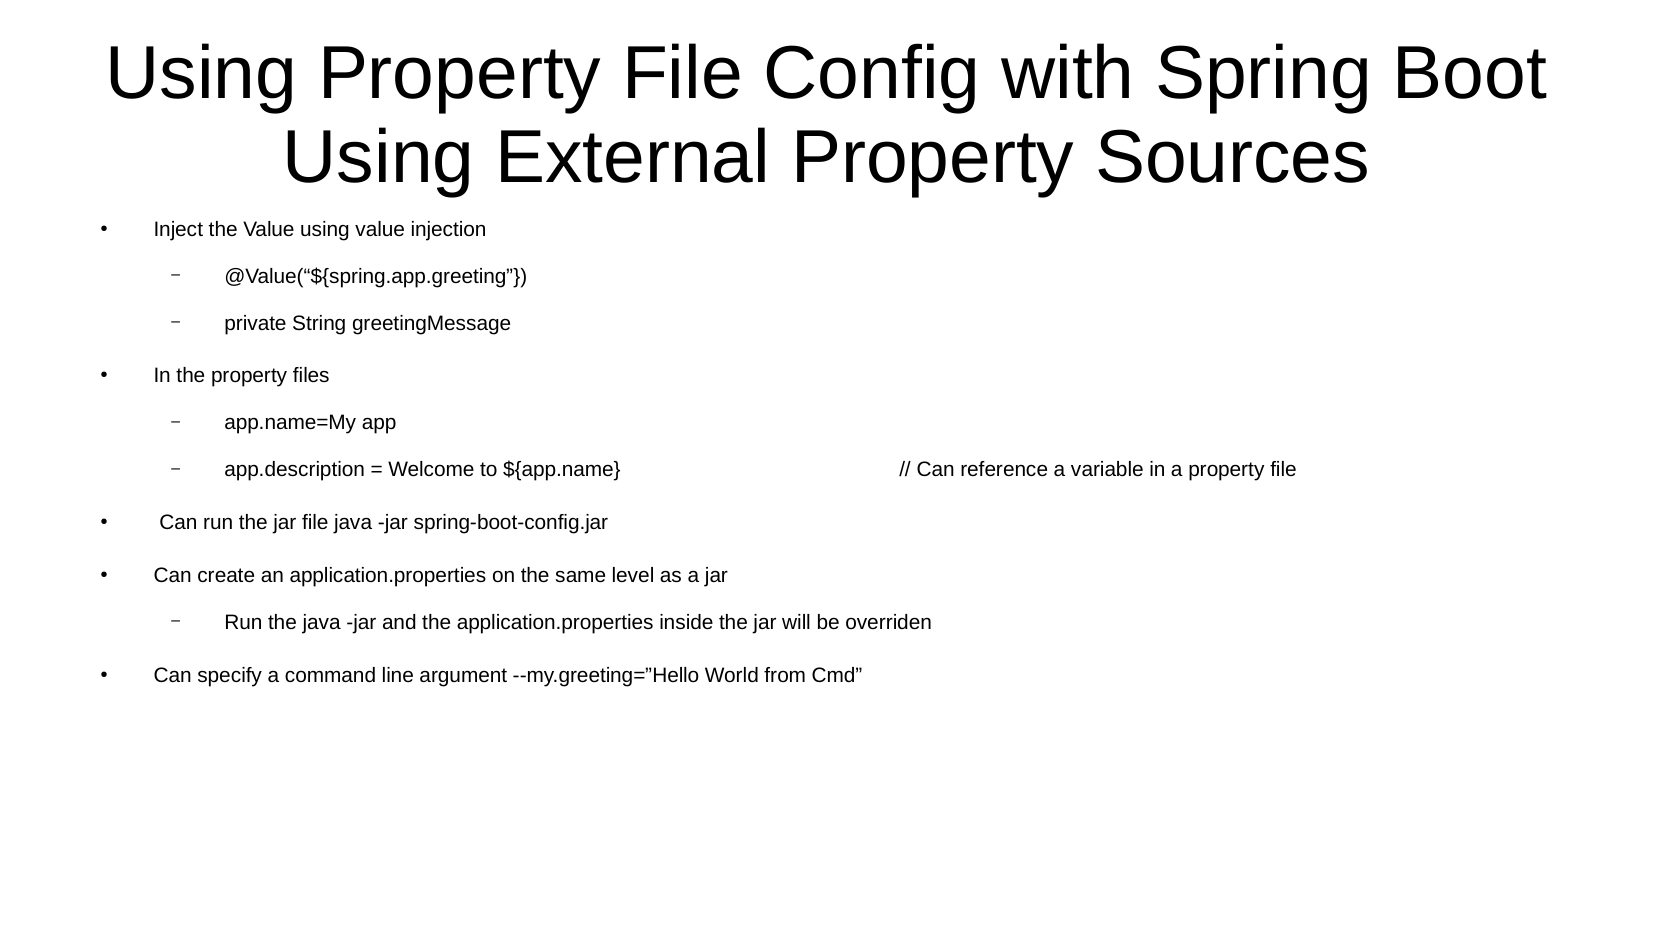

# Using Property File Config with Spring Boot Using External Property Sources
Inject the Value using value injection
@Value(“${spring.app.greeting”})
private String greetingMessage
In the property files
app.name=My app
app.description = Welcome to ${app.name}				// Can reference a variable in a property file
 Can run the jar file java -jar spring-boot-config.jar
Can create an application.properties on the same level as a jar
Run the java -jar and the application.properties inside the jar will be overriden
Can specify a command line argument --my.greeting=”Hello World from Cmd”